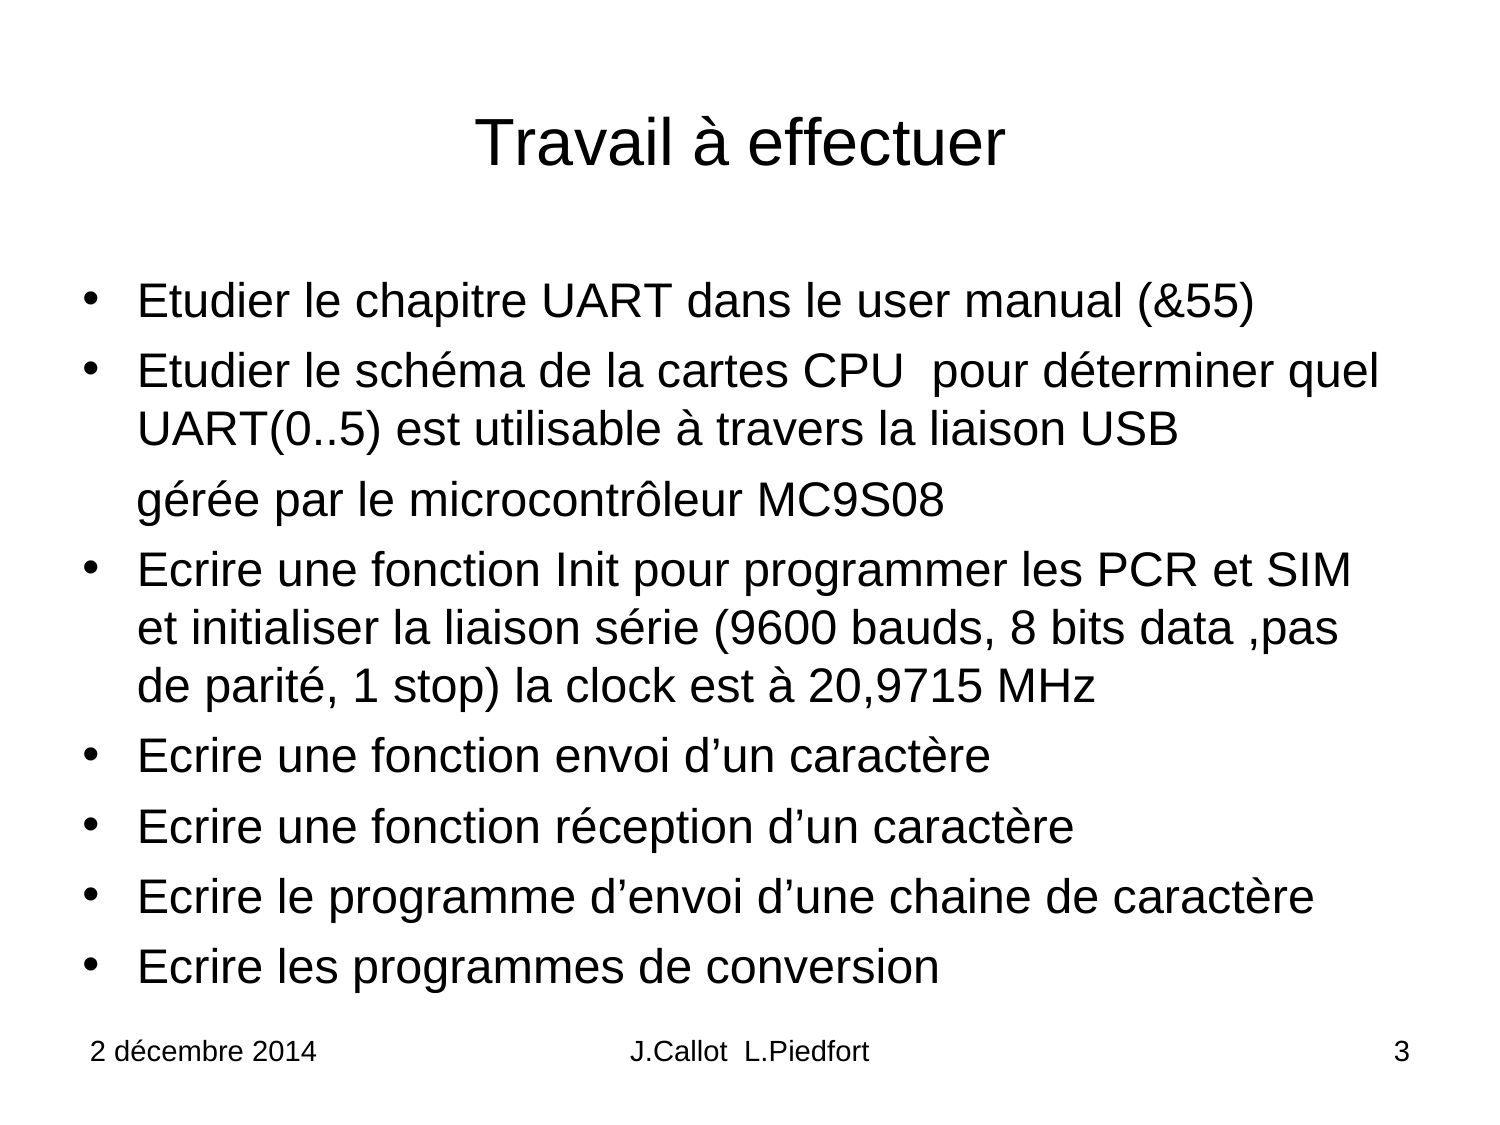

# Travail à effectuer
Etudier le chapitre UART dans le user manual (&55)
Etudier le schéma de la cartes CPU pour déterminer quel UART(0..5) est utilisable à travers la liaison USB
 gérée par le microcontrôleur MC9S08
Ecrire une fonction Init pour programmer les PCR et SIM et initialiser la liaison série (9600 bauds, 8 bits data ,pas de parité, 1 stop) la clock est à 20,9715 MHz
Ecrire une fonction envoi d’un caractère
Ecrire une fonction réception d’un caractère
Ecrire le programme d’envoi d’une chaine de caractère
Ecrire les programmes de conversion
2 décembre 2014
J.Callot L.Piedfort